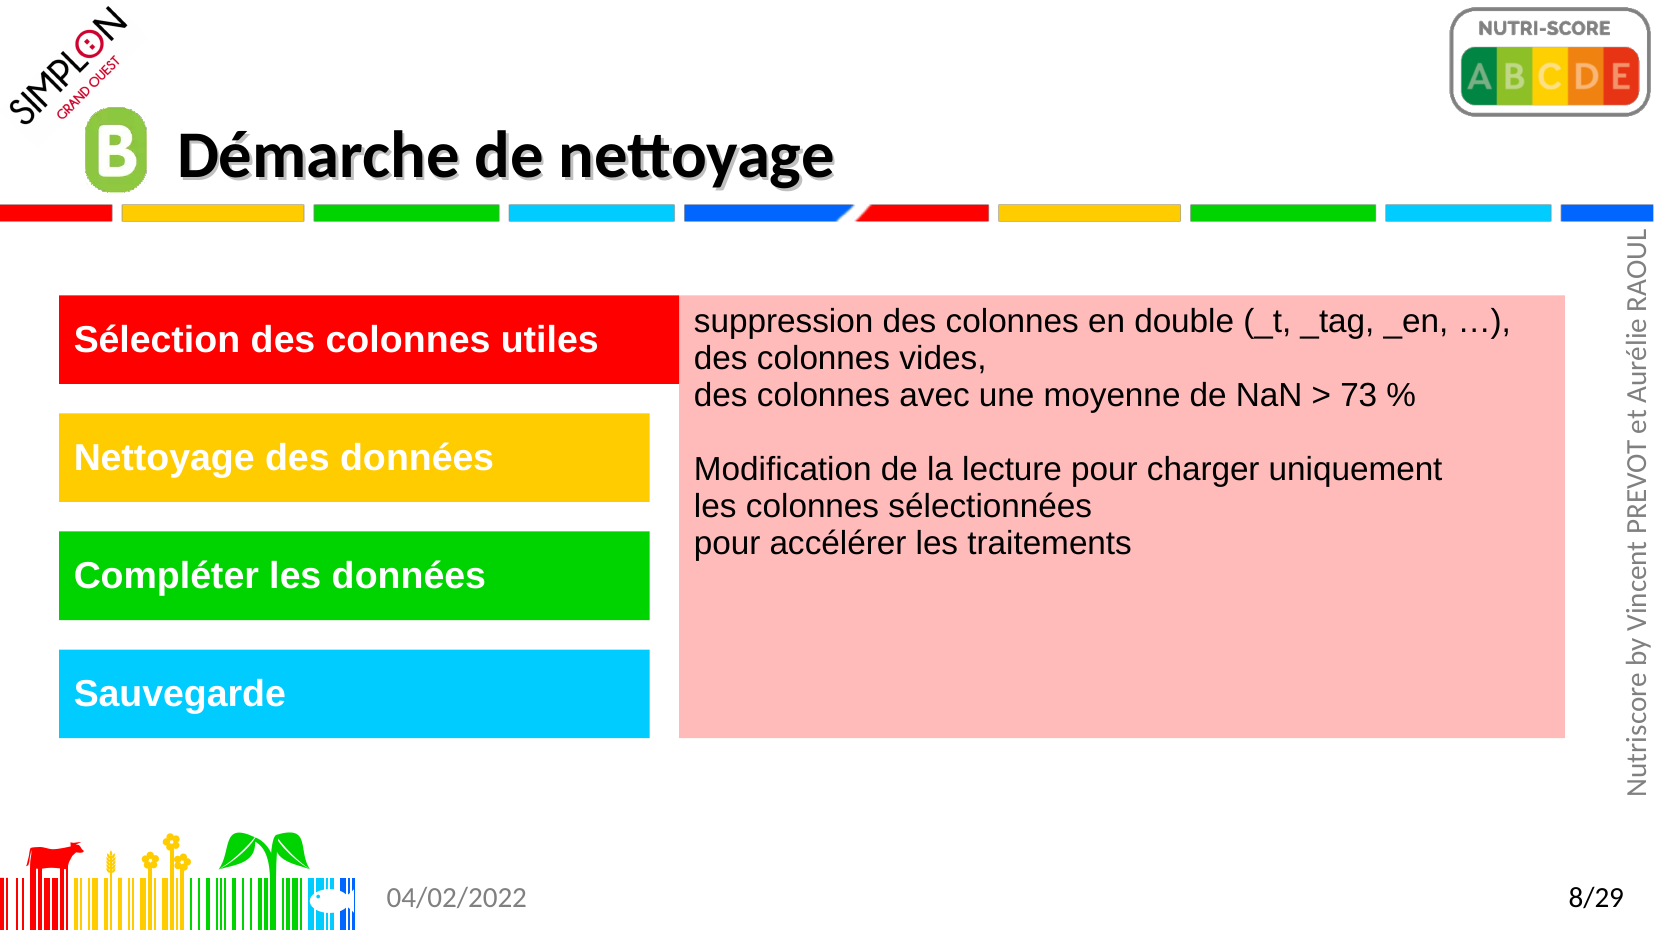

# Démarche de nettoyage
Sélection des colonnes utiles
suppression des colonnes en double (_t, _tag, _en, …),
des colonnes vides,
des colonnes avec une moyenne de NaN > 73 %
Modification de la lecture pour charger uniquement
les colonnes sélectionnées
pour accélérer les traitements
Nettoyage des données
Compléter les données
Sauvegarde
8